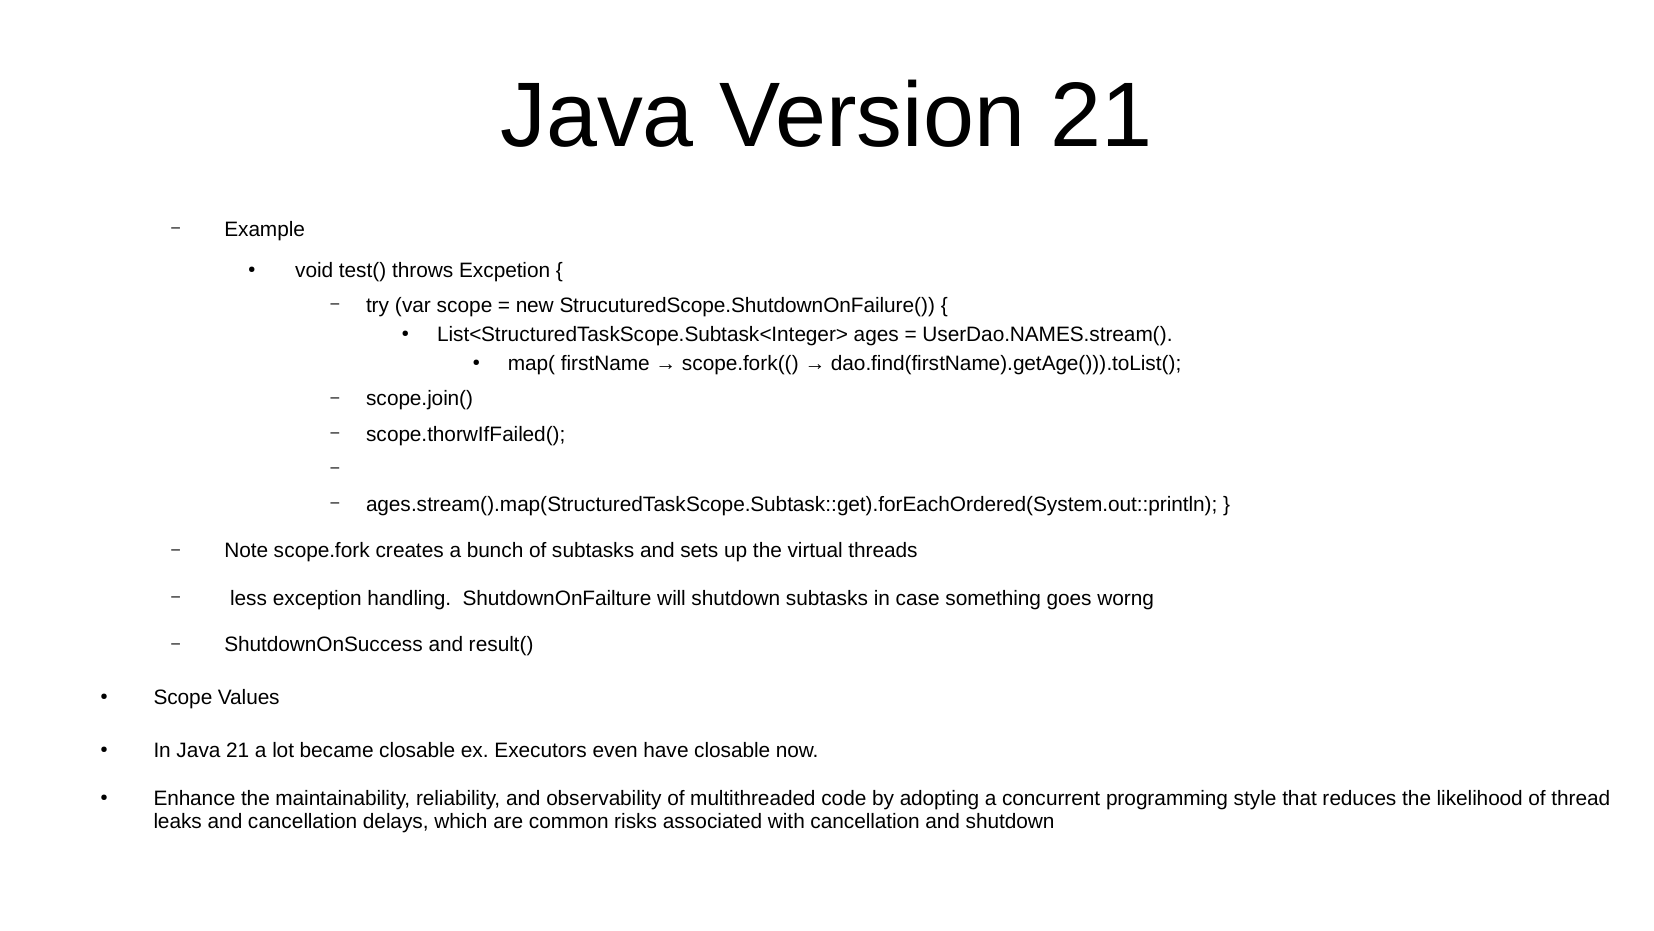

# Java Version 21
Example
void test() throws Excpetion {
try (var scope = new StrucuturedScope.ShutdownOnFailure()) {
List<StructuredTaskScope.Subtask<Integer> ages = UserDao.NAMES.stream().
map( firstName → scope.fork(() → dao.find(firstName).getAge())).toList();
scope.join()
scope.thorwIfFailed();
ages.stream().map(StructuredTaskScope.Subtask::get).forEachOrdered(System.out::println); }
Note scope.fork creates a bunch of subtasks and sets up the virtual threads
 less exception handling. ShutdownOnFailture will shutdown subtasks in case something goes worng
ShutdownOnSuccess and result()
Scope Values
In Java 21 a lot became closable ex. Executors even have closable now.
Enhance the maintainability, reliability, and observability of multithreaded code by adopting a concurrent programming style that reduces the likelihood of thread leaks and cancellation delays, which are common risks associated with cancellation and shutdown